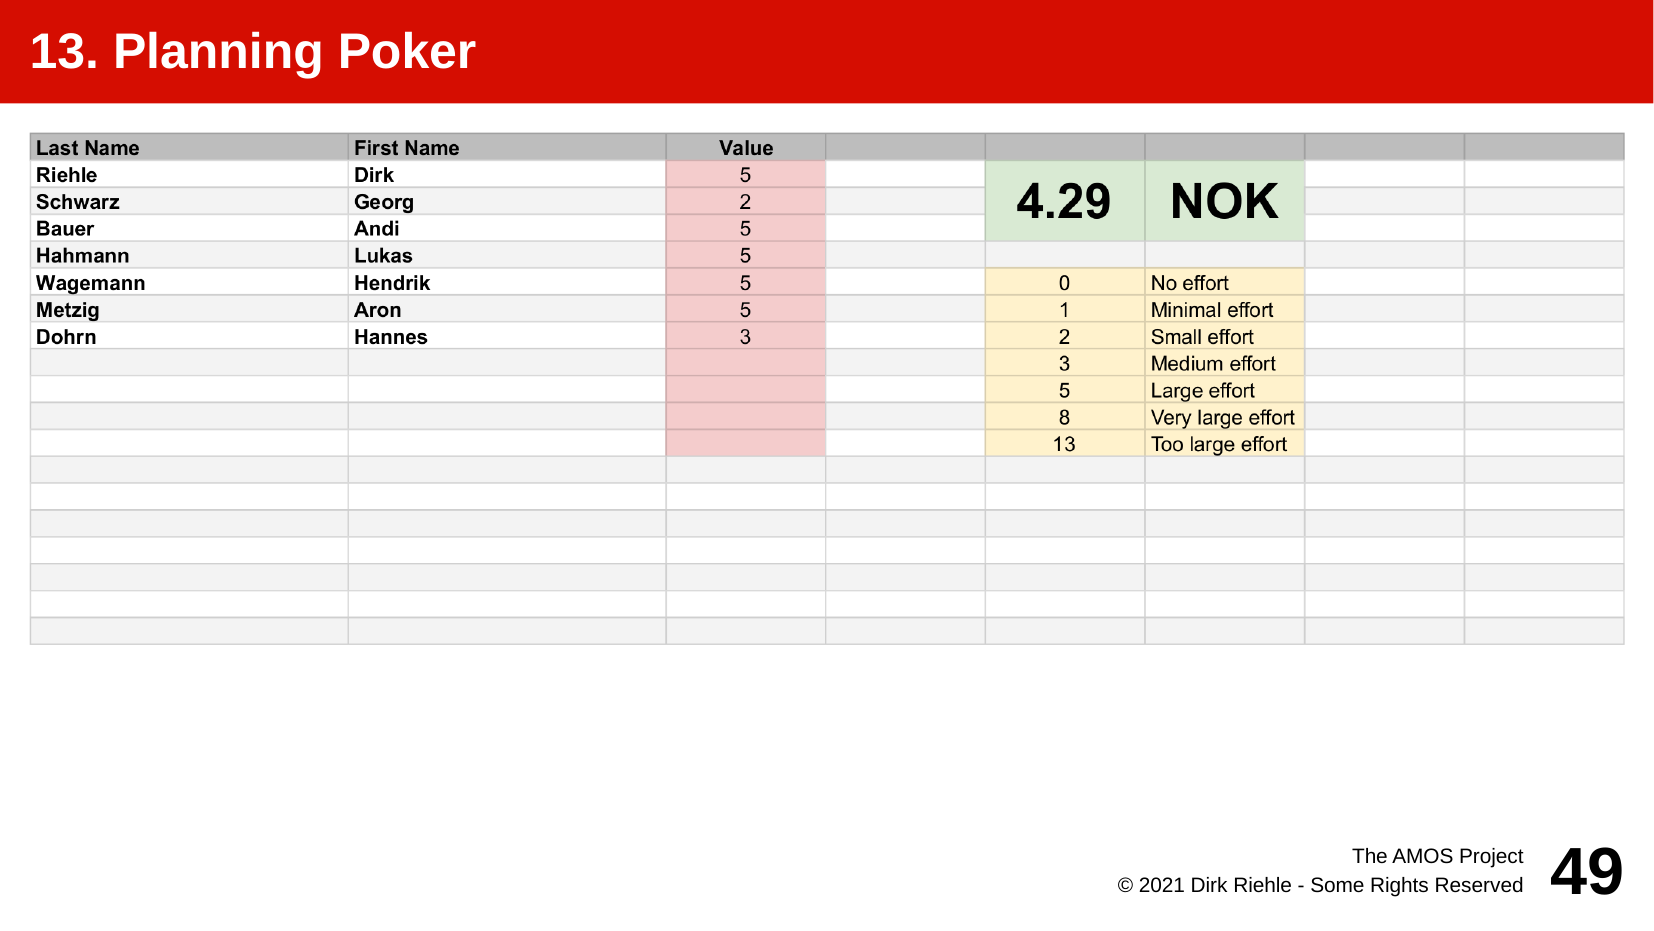

# 13. Planning Poker
The AMOS Project
49
© 2021 Dirk Riehle - Some Rights Reserved